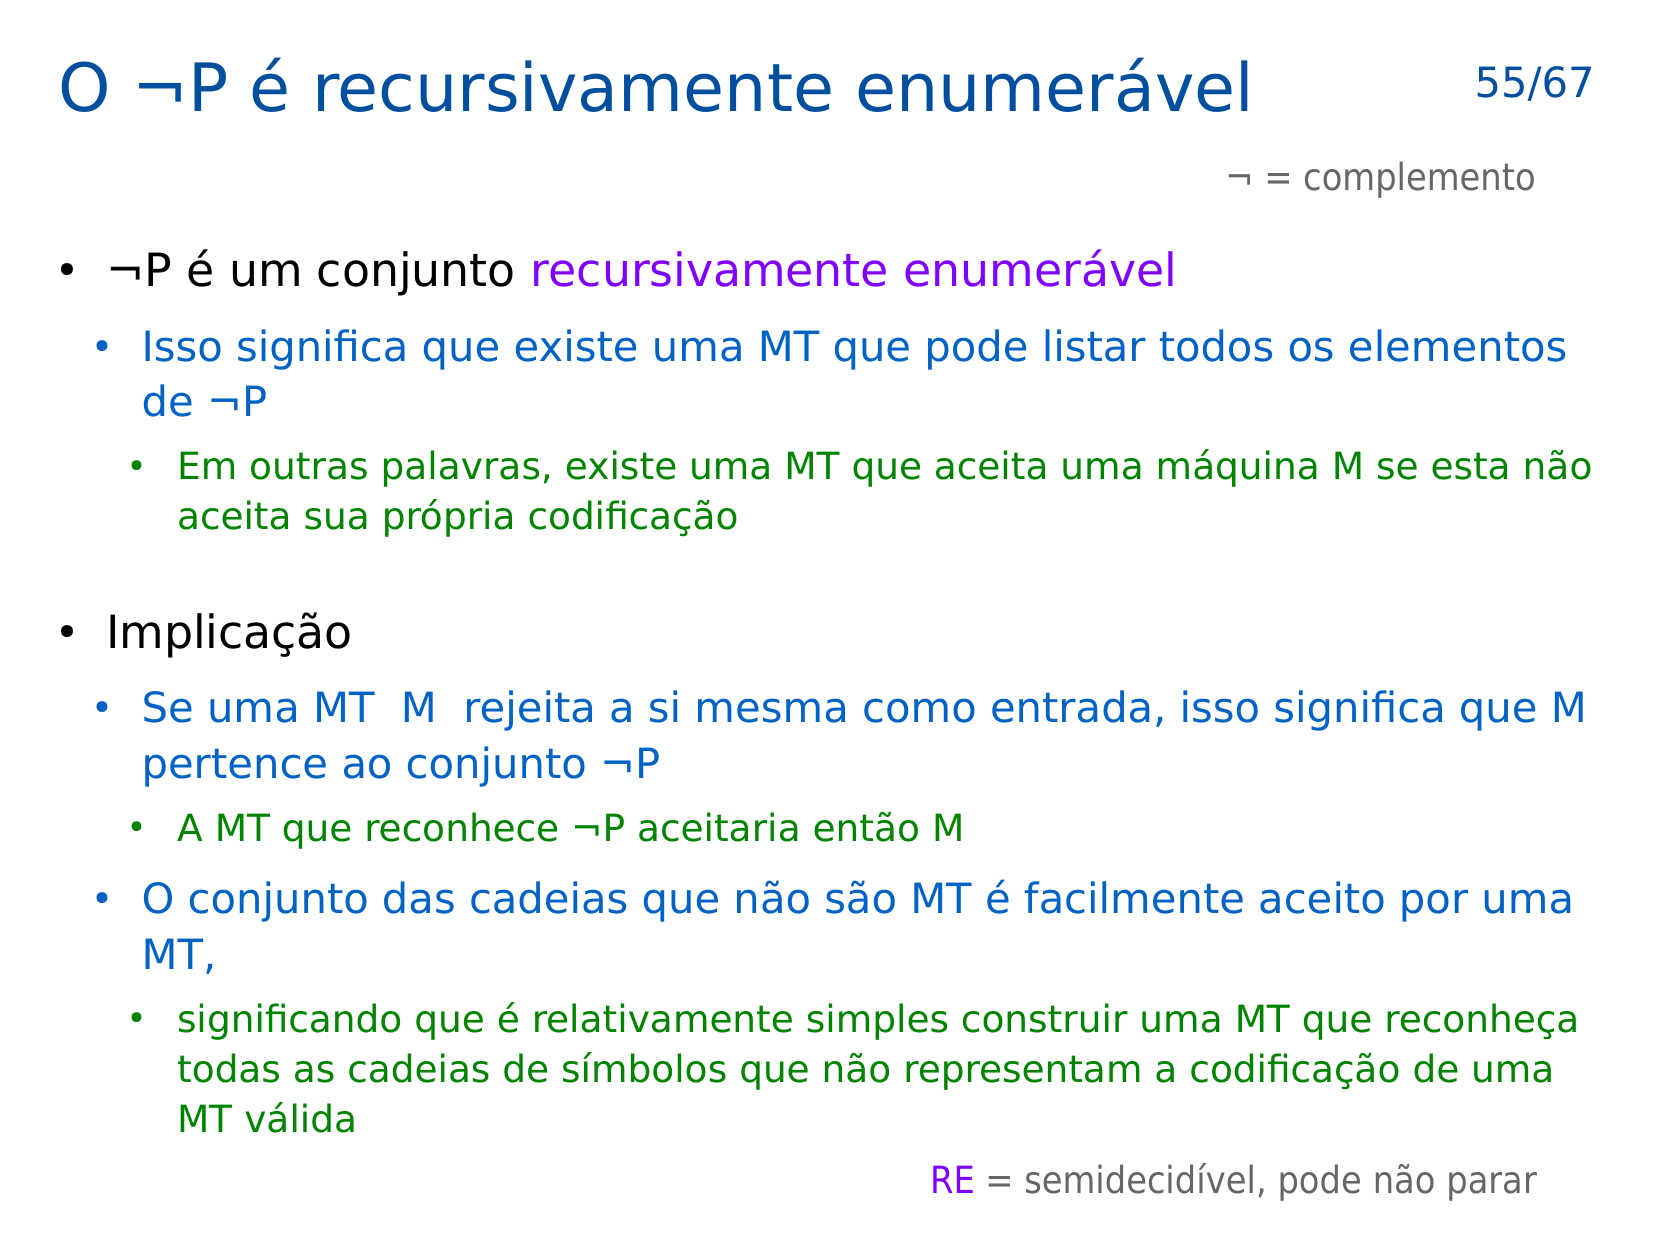

# O ¬P é recursivamente enumerável
55
¬ = complemento
¬P é um conjunto recursivamente enumerável
Isso significa que existe uma MT que pode listar todos os elementos de ¬P
Em outras palavras, existe uma MT que aceita uma máquina M se esta não aceita sua própria codificação
Implicação
Se uma MT M rejeita a si mesma como entrada, isso significa que M pertence ao conjunto ¬P
A MT que reconhece ¬P aceitaria então M
O conjunto das cadeias que não são MT é facilmente aceito por uma MT,
significando que é relativamente simples construir uma MT que reconheça todas as cadeias de símbolos que não representam a codificação de uma MT válida
RE = semidecidível, pode não parar